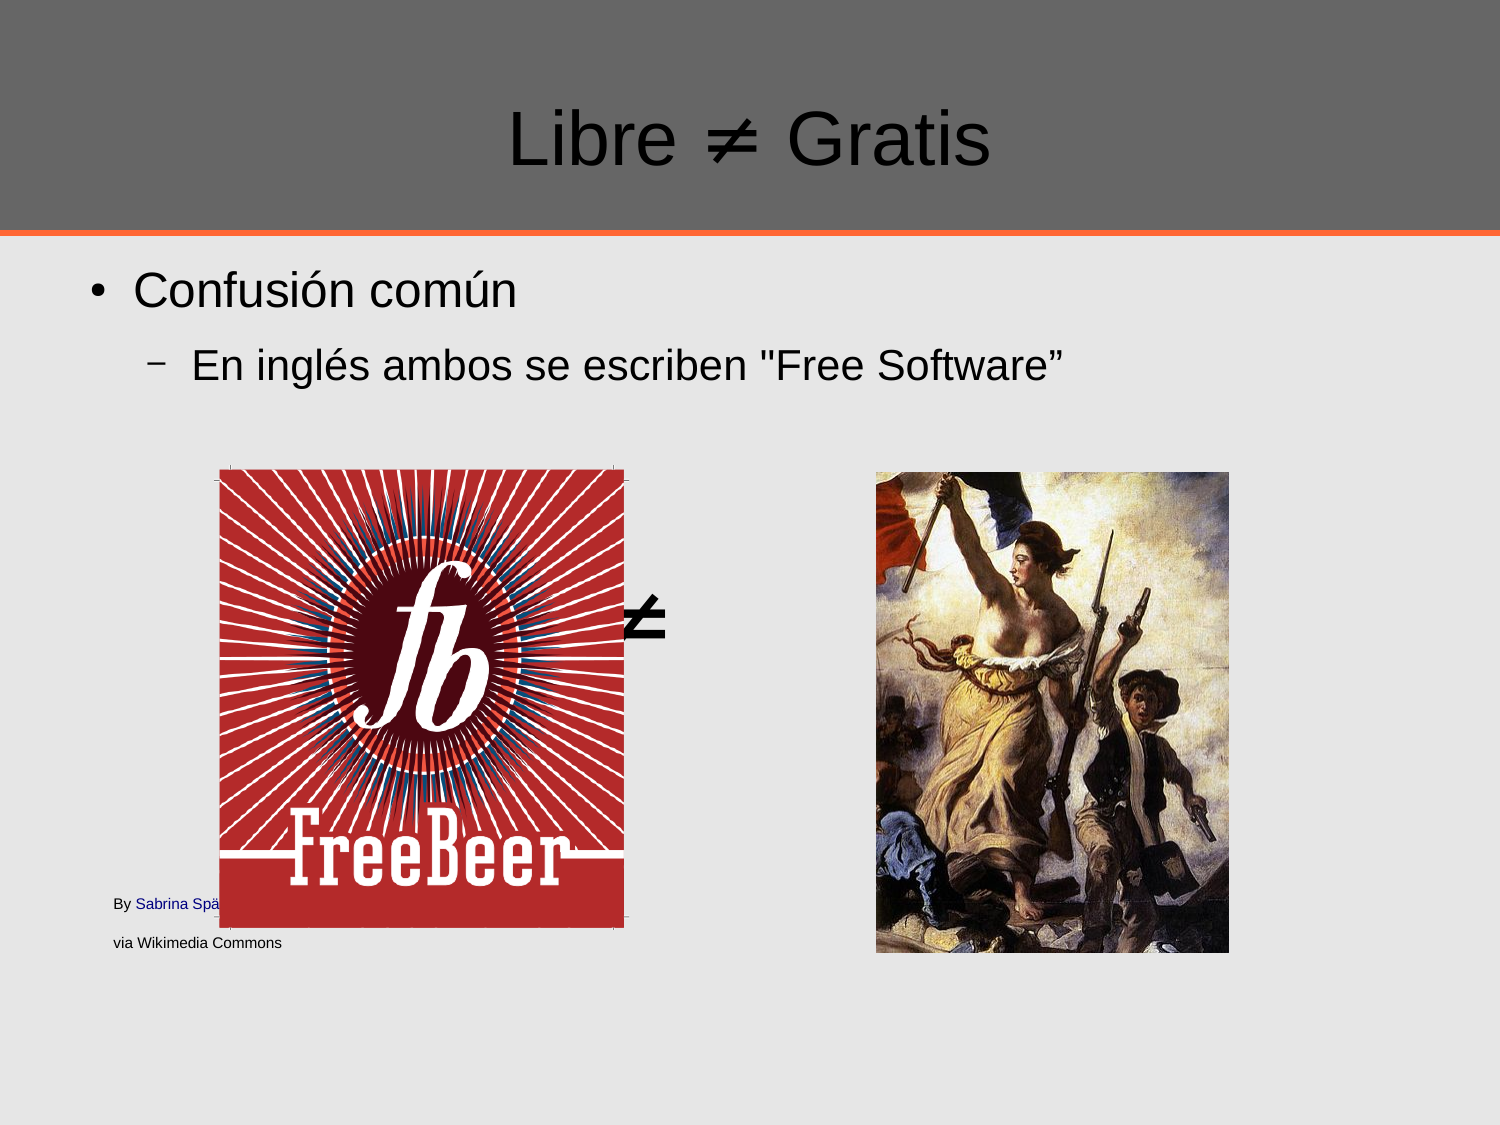

# Libre ≠ Gratis
Confusión común
En inglés ambos se escriben "Free Software”
 							 ≠
 By Sabrina Späti, Clerici Partner AG [CC BY-SA 2.5],
 via Wikimedia Commons